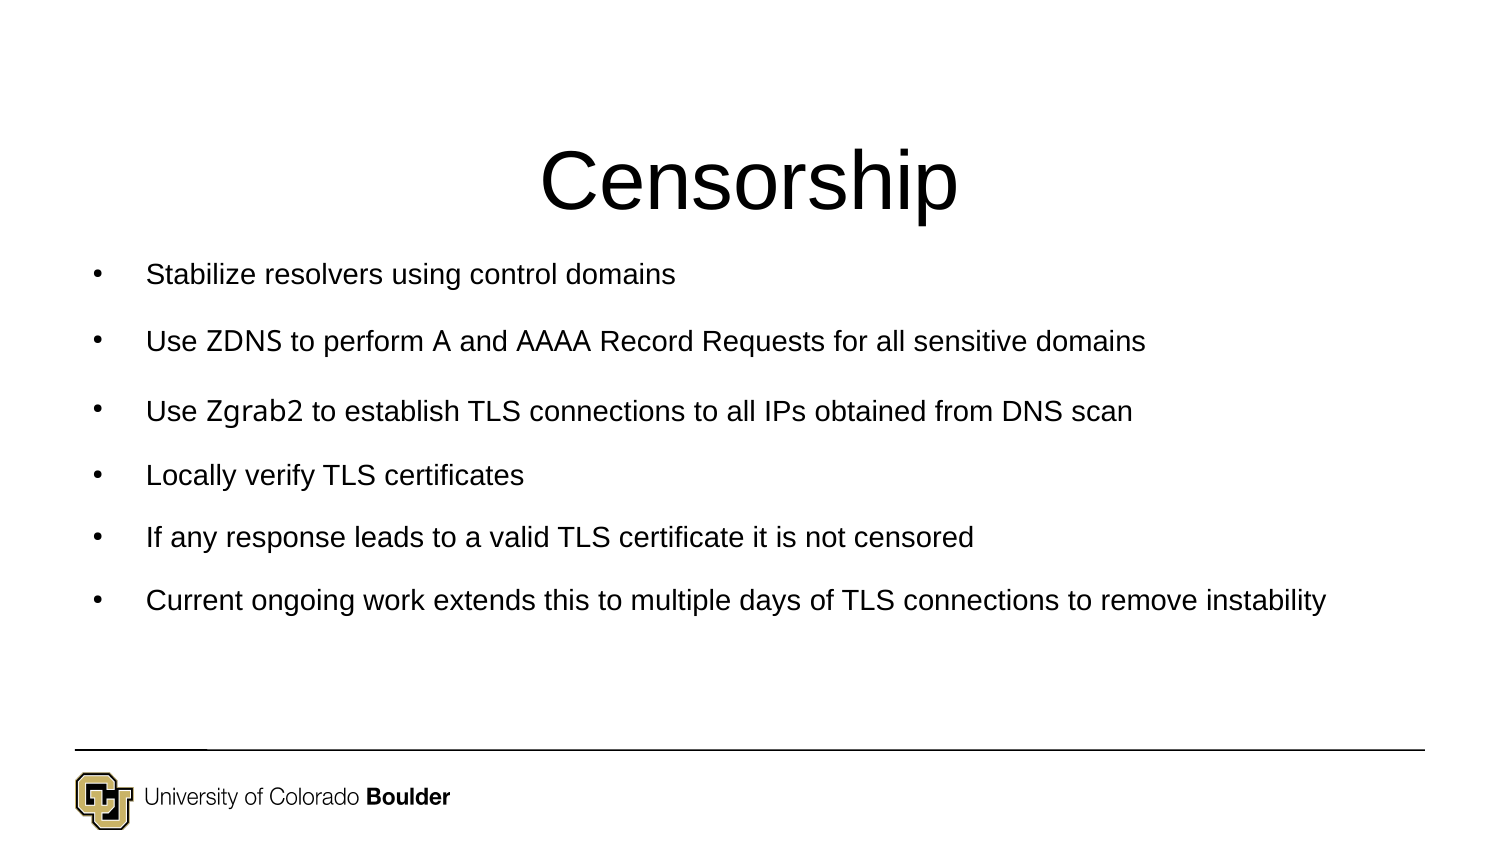

# Censorship
Stabilize resolvers using control domains
Use ZDNS to perform A and AAAA Record Requests for all sensitive domains
Use Zgrab2 to establish TLS connections to all IPs obtained from DNS scan
Locally verify TLS certificates
If any response leads to a valid TLS certificate it is not censored
Current ongoing work extends this to multiple days of TLS connections to remove instability